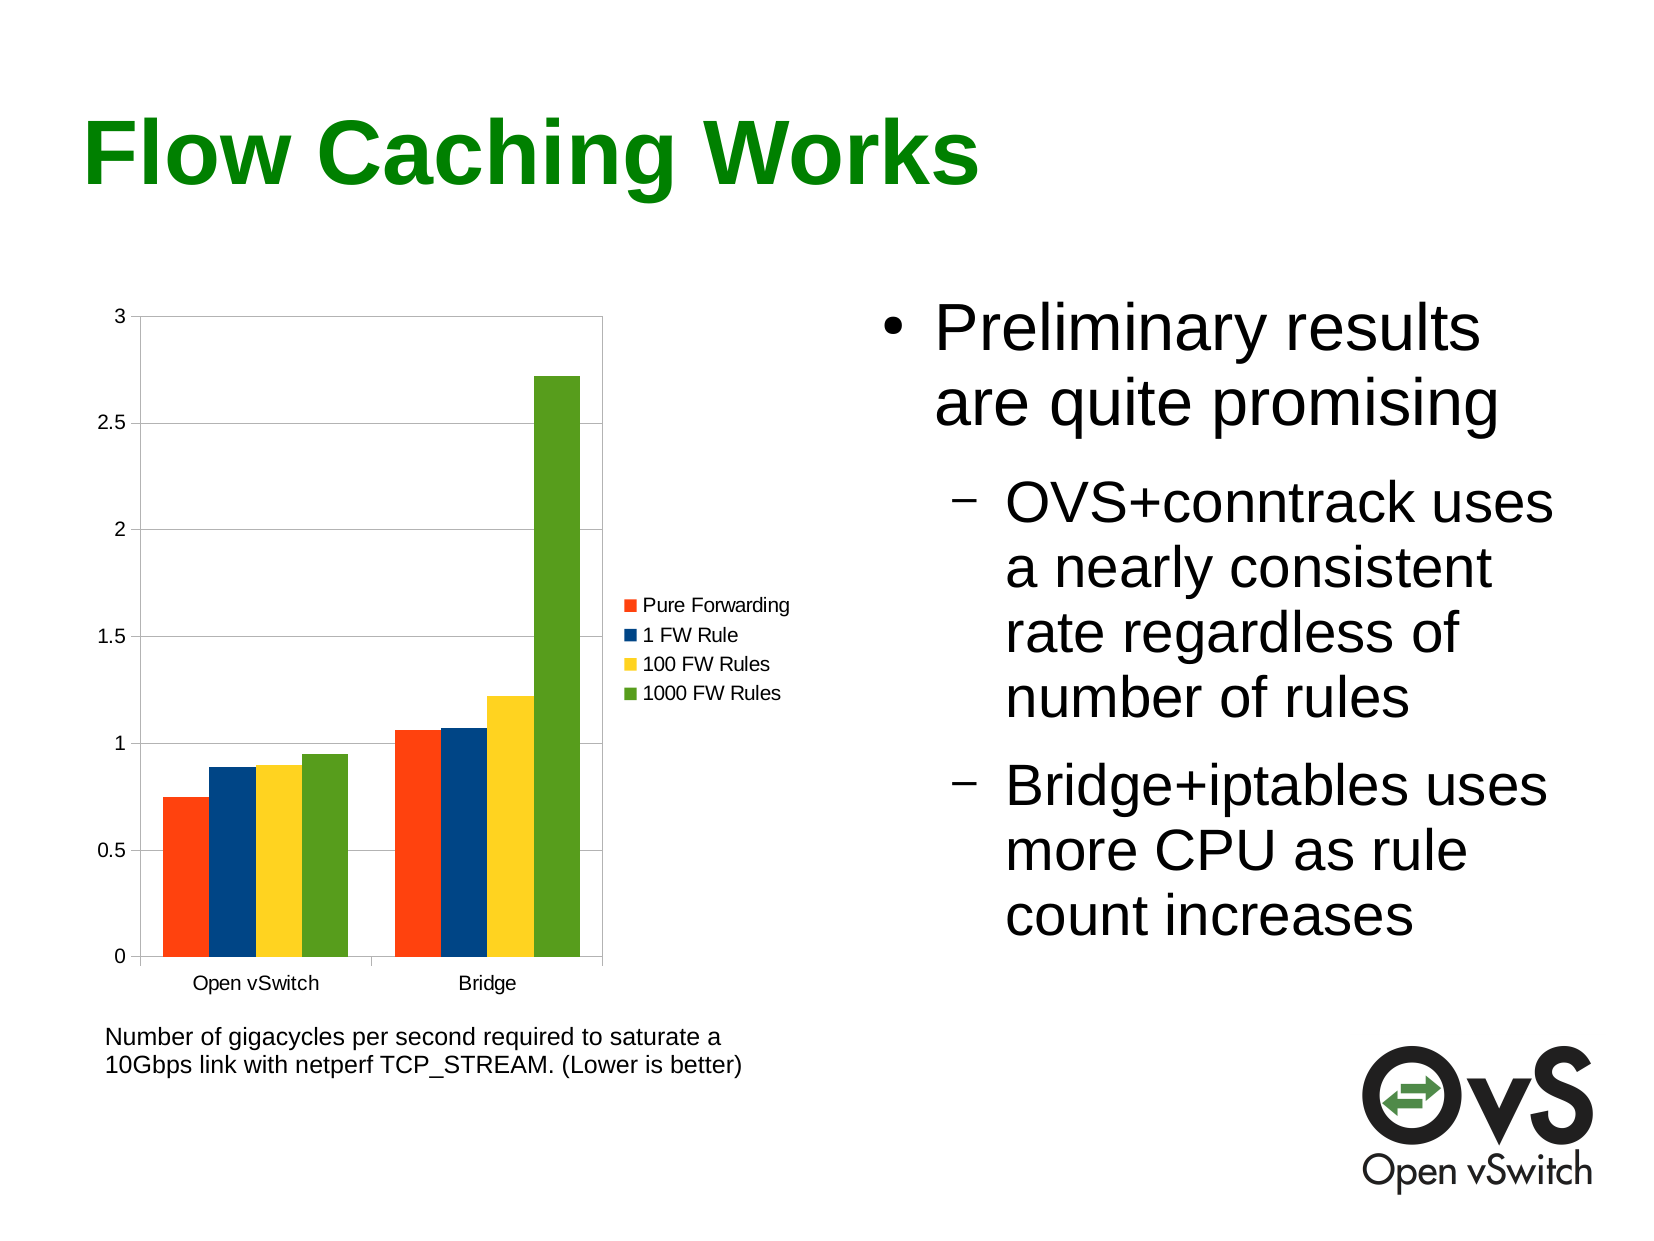

# Flow Caching Works
### Chart
| Category | Pure Forwarding | 1 FW Rule | 100 FW Rules | 1000 FW Rules |
|---|---|---|---|---|
| Open vSwitch | 0.75 | 0.89 | 0.9 | 0.95 |
| Bridge | 1.06 | 1.07 | 1.22 | 2.72 |Preliminary results are quite promising
OVS+conntrack uses a nearly consistent rate regardless of number of rules
Bridge+iptables uses more CPU as rule count increases
Number of gigacycles per second required to saturate a 10Gbps link with netperf TCP_STREAM. (Lower is better)